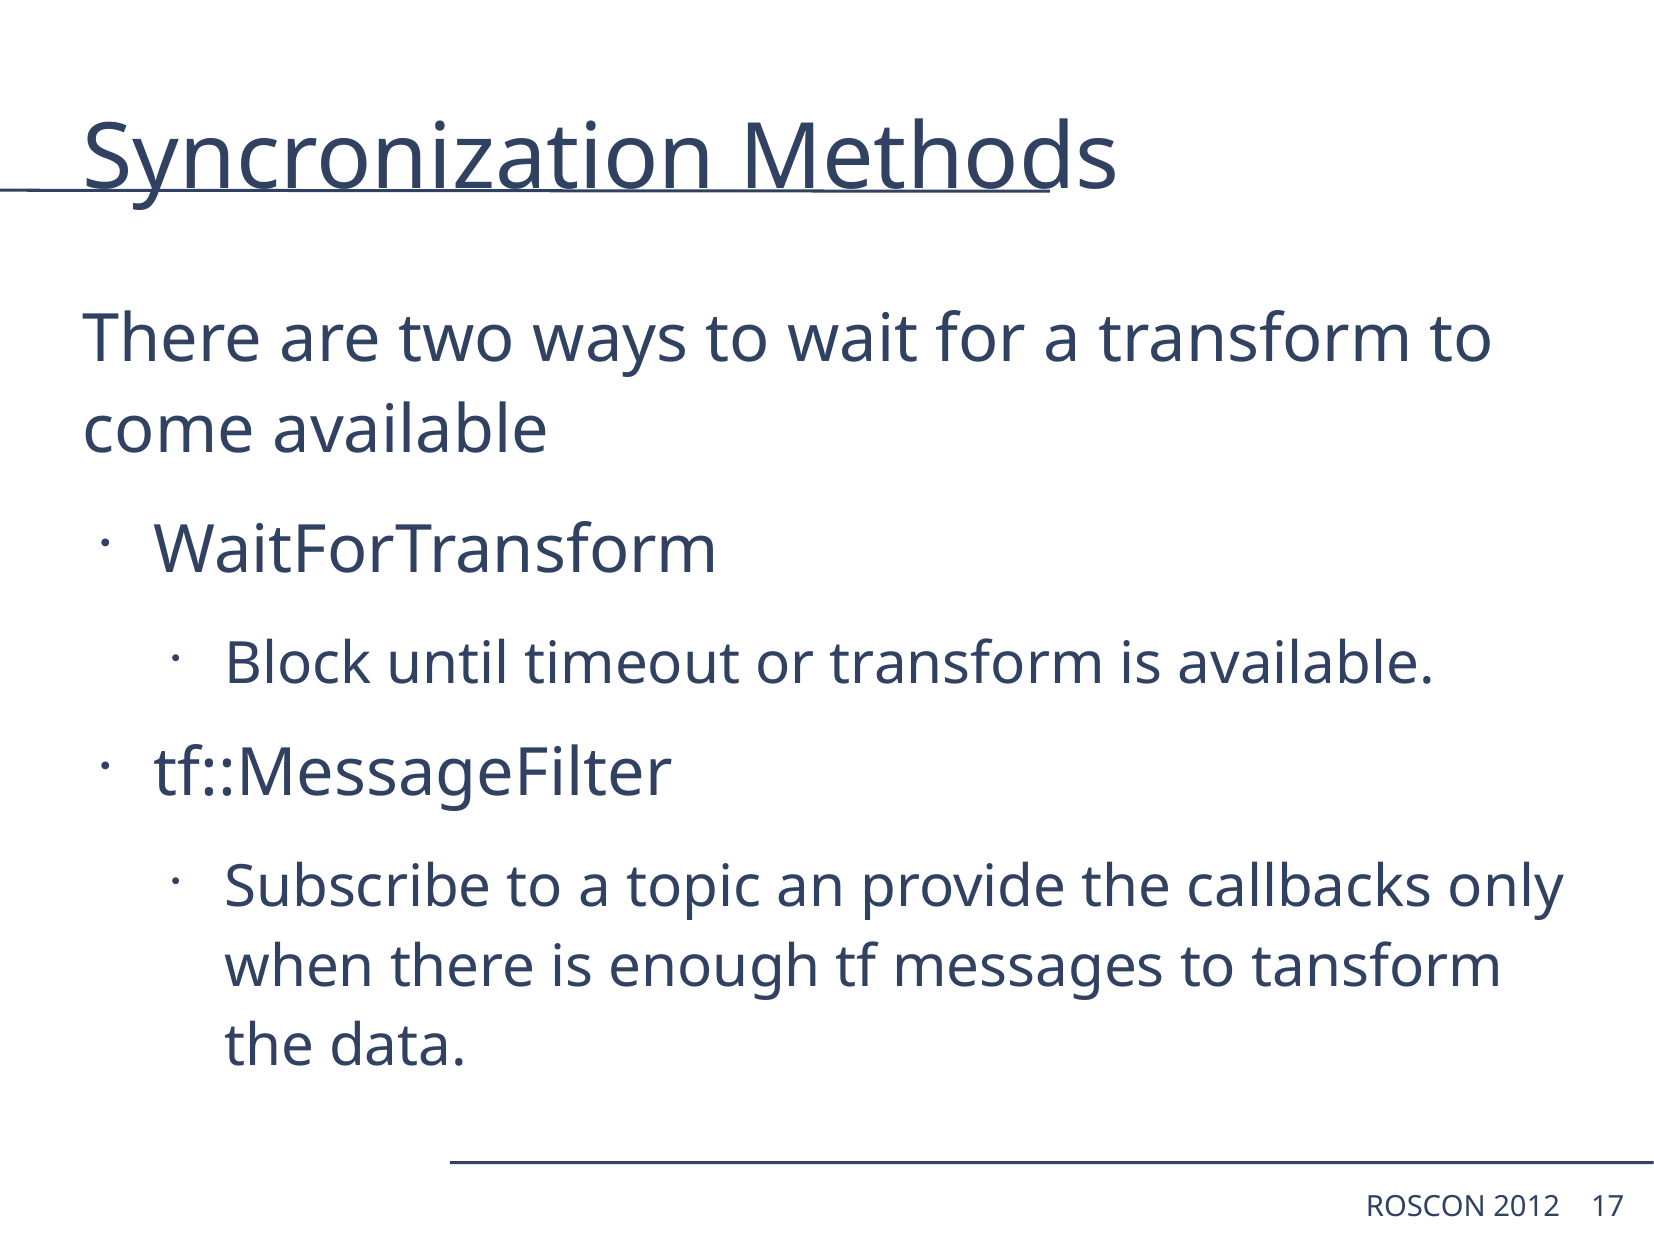

# Syncronization Methods
There are two ways to wait for a transform to come available
WaitForTransform
Block until timeout or transform is available.
tf::MessageFilter
Subscribe to a topic an provide the callbacks only when there is enough tf messages to tansform the data.